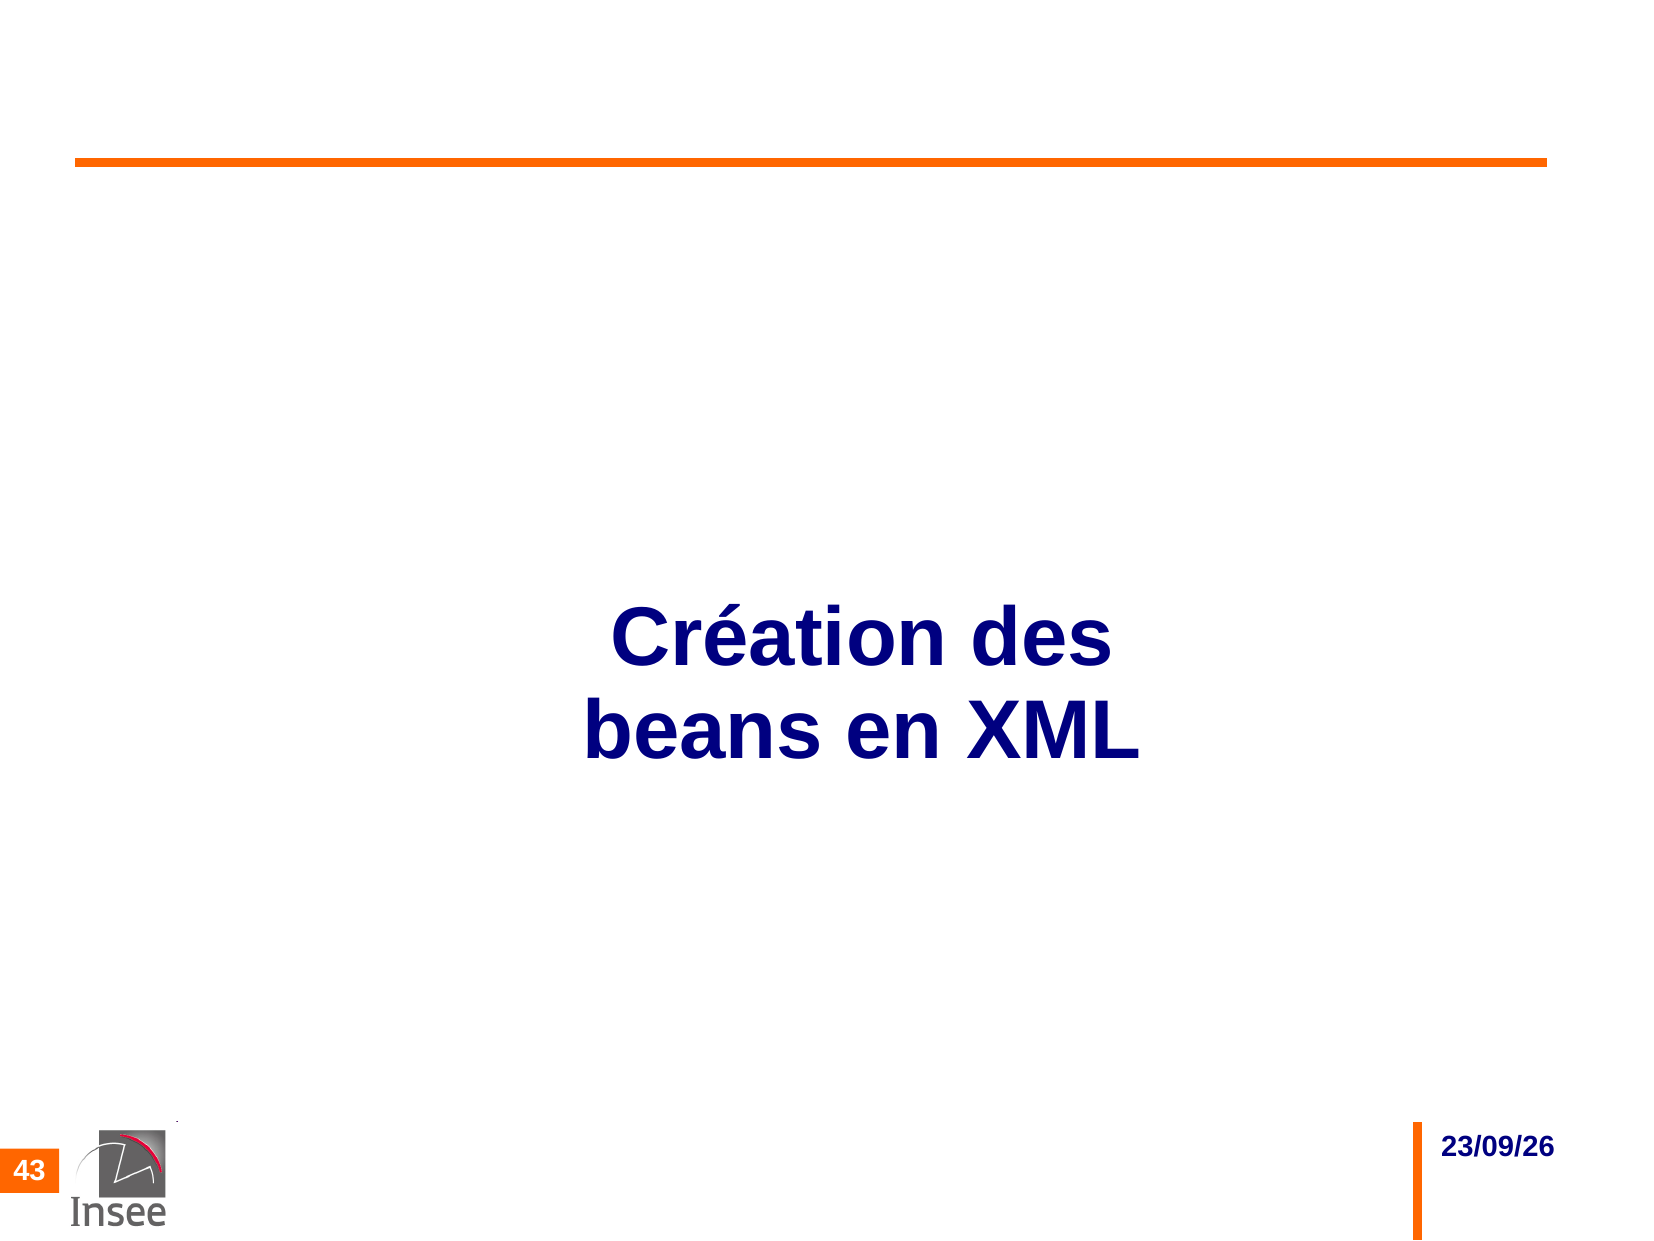

#
Création des beans en XML
43